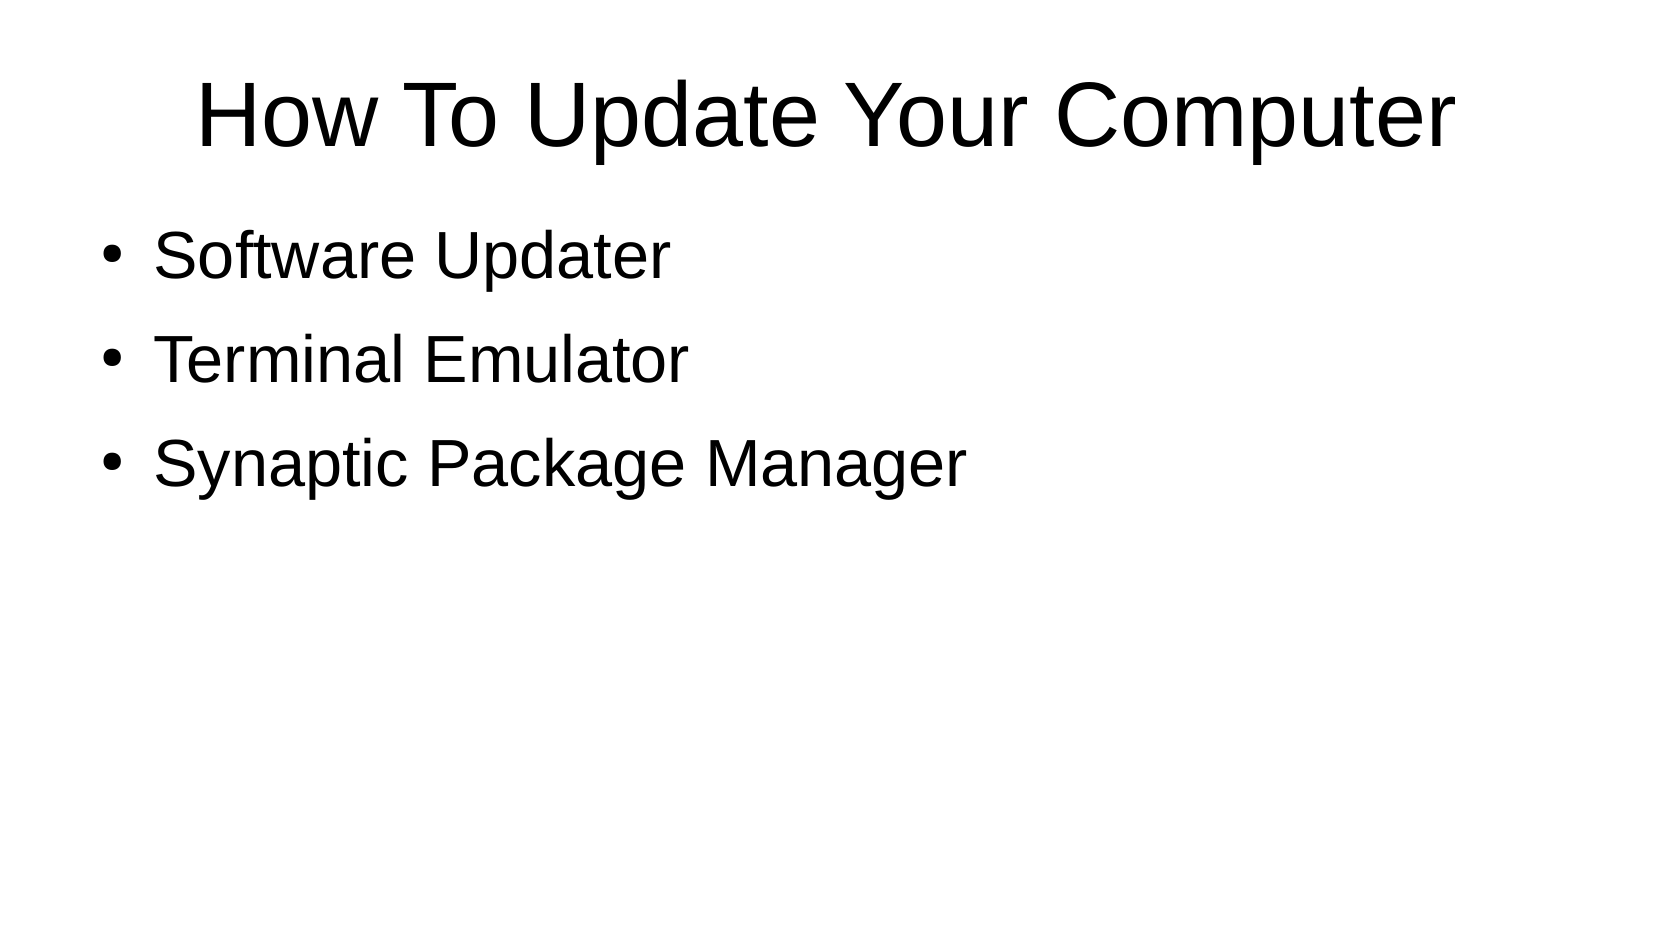

# How To Update Your Computer
Software Updater
Terminal Emulator
Synaptic Package Manager